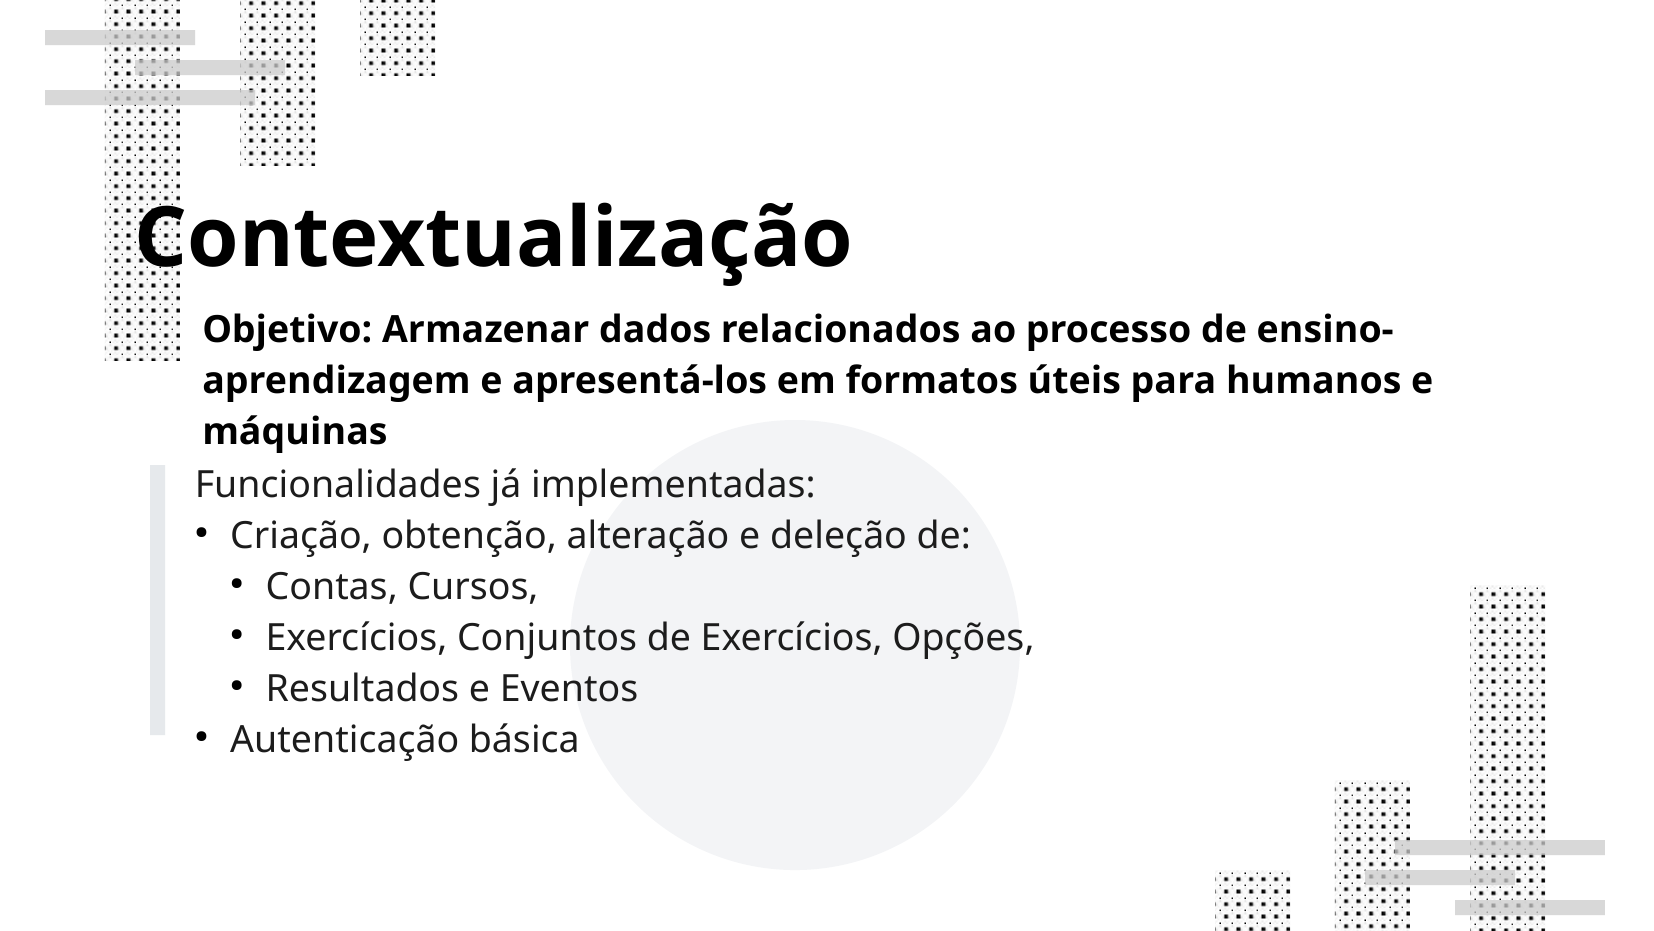

Contextualização
Objetivo: Armazenar dados relacionados ao processo de ensino-aprendizagem e apresentá-los em formatos úteis para humanos e máquinas
Funcionalidades já implementadas:
Criação, obtenção, alteração e deleção de:
Contas, Cursos,
Exercícios, Conjuntos de Exercícios, Opções,
Resultados e Eventos
Autenticação básica